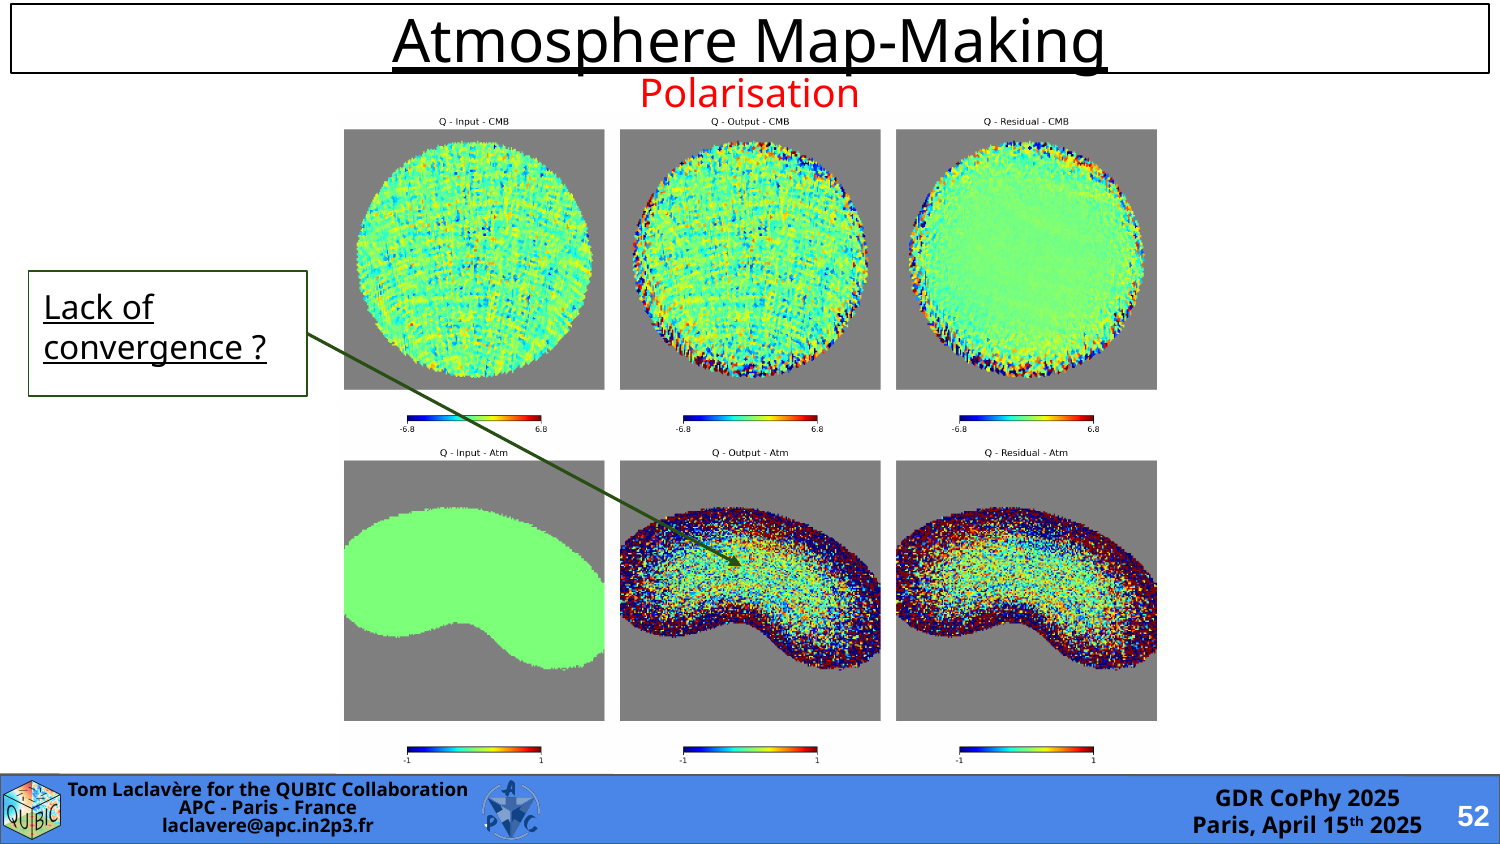

# Atmosphere Map-Making
Polarisation
Lack of convergence ?